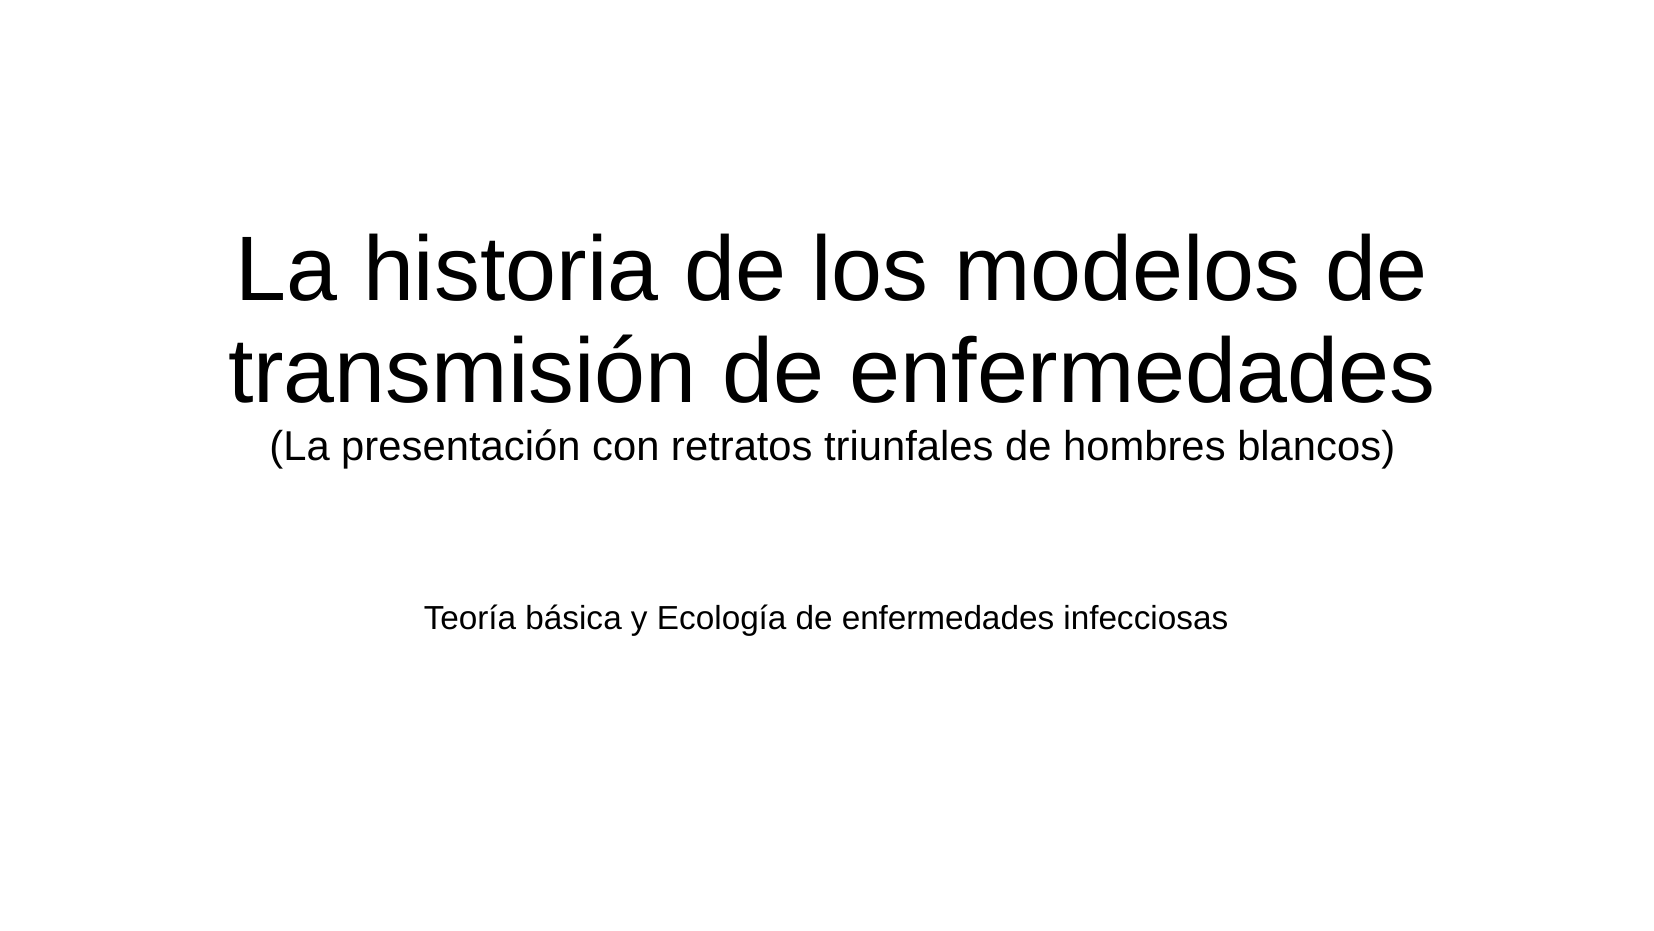

# La historia de los modelos de transmisión de enfermedades (La presentación con retratos triunfales de hombres blancos)
Teoría básica y Ecología de enfermedades infecciosas